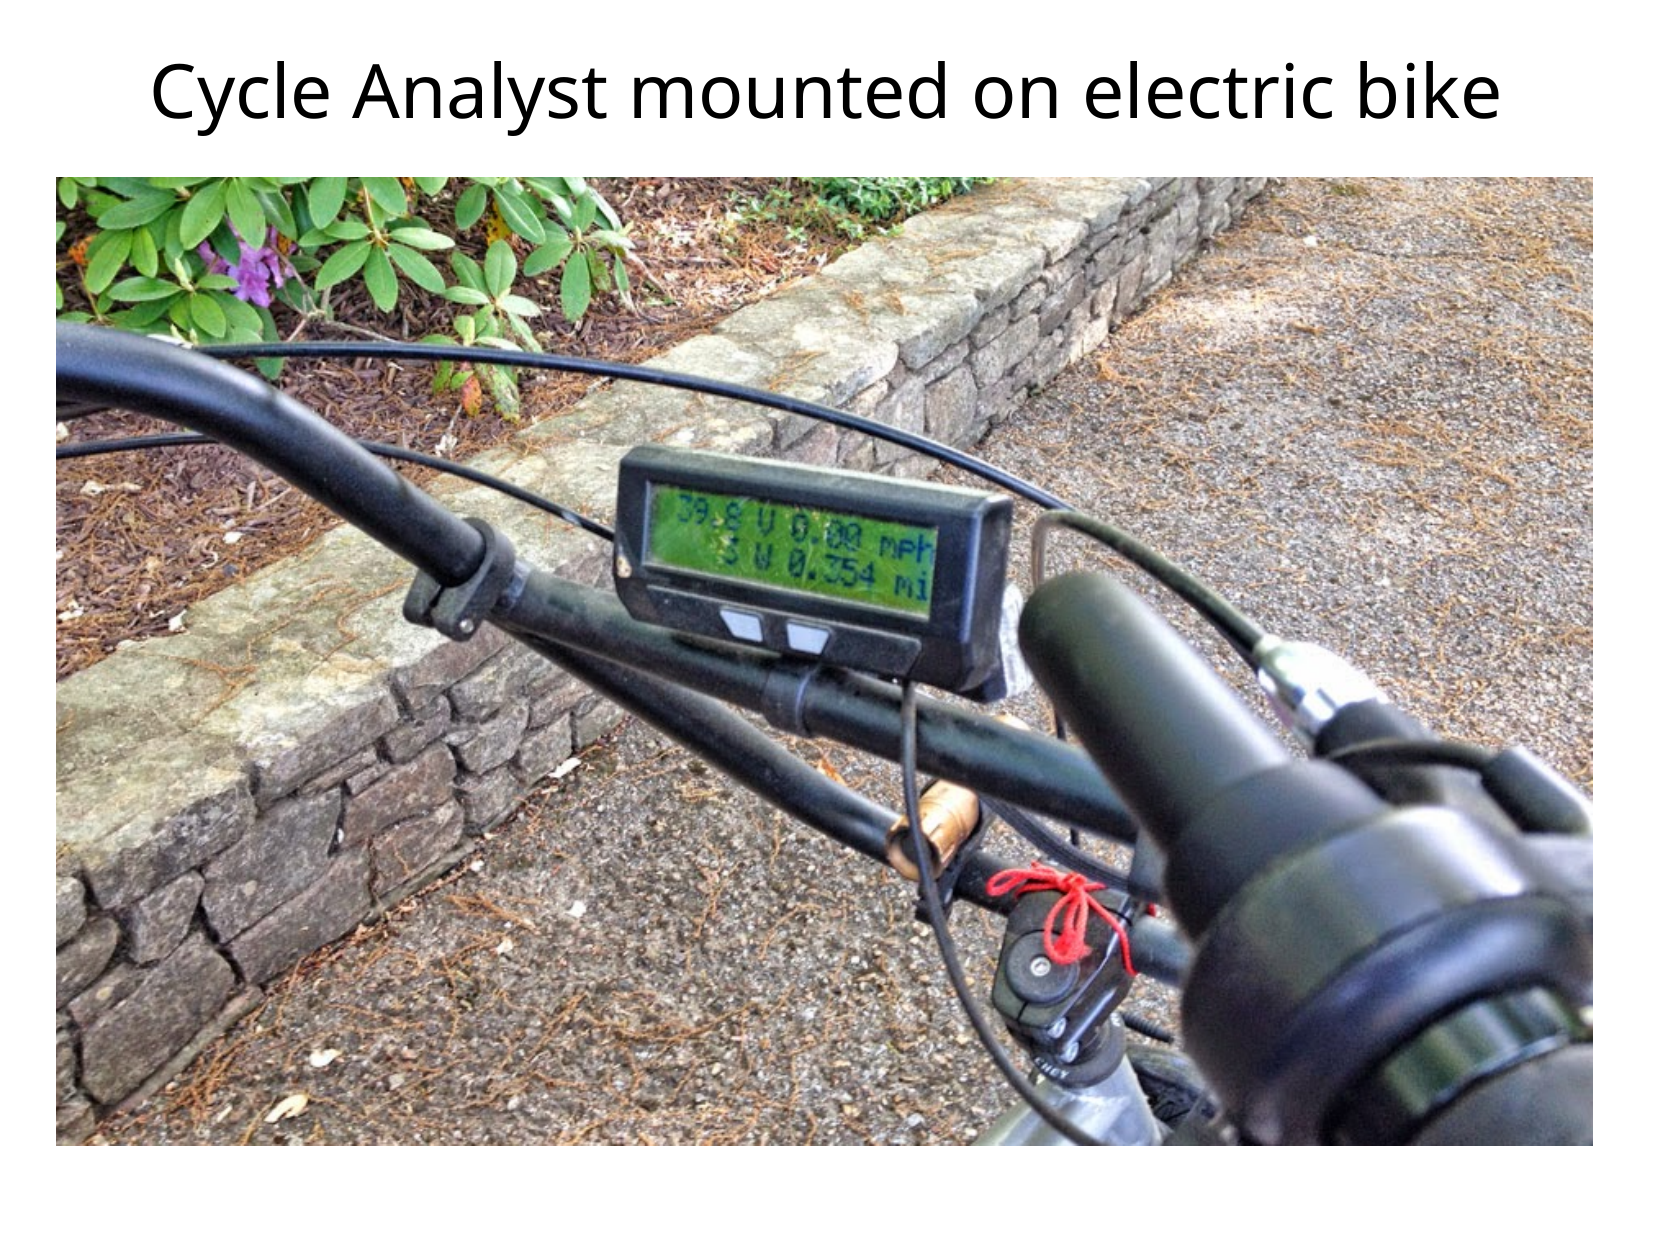

# Cycle Analyst mounted on electric bike